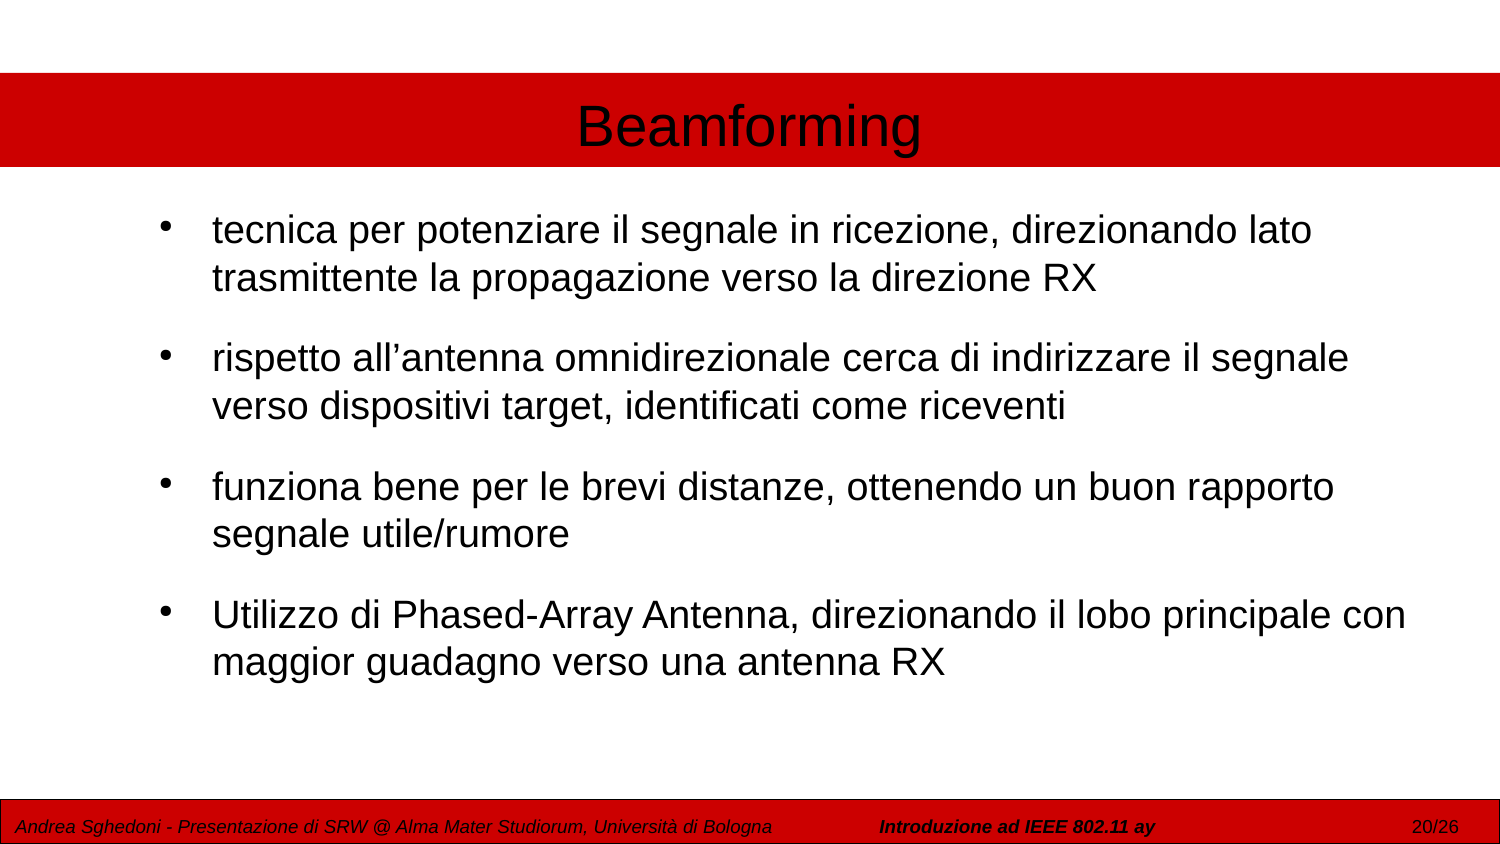

Beamforming
# tecnica per potenziare il segnale in ricezione, direzionando lato trasmittente la propagazione verso la direzione RX
rispetto all’antenna omnidirezionale cerca di indirizzare il segnale verso dispositivi target, identificati come riceventi
funziona bene per le brevi distanze, ottenendo un buon rapporto segnale utile/rumore
Utilizzo di Phased-Array Antenna, direzionando il lobo principale con maggior guadagno verso una antenna RX
Andrea Sghedoni - Presentazione di SRW @ Alma Mater Studiorum, Università di Bologna 	 Introduzione ad IEEE 802.11 ay 		 20/26